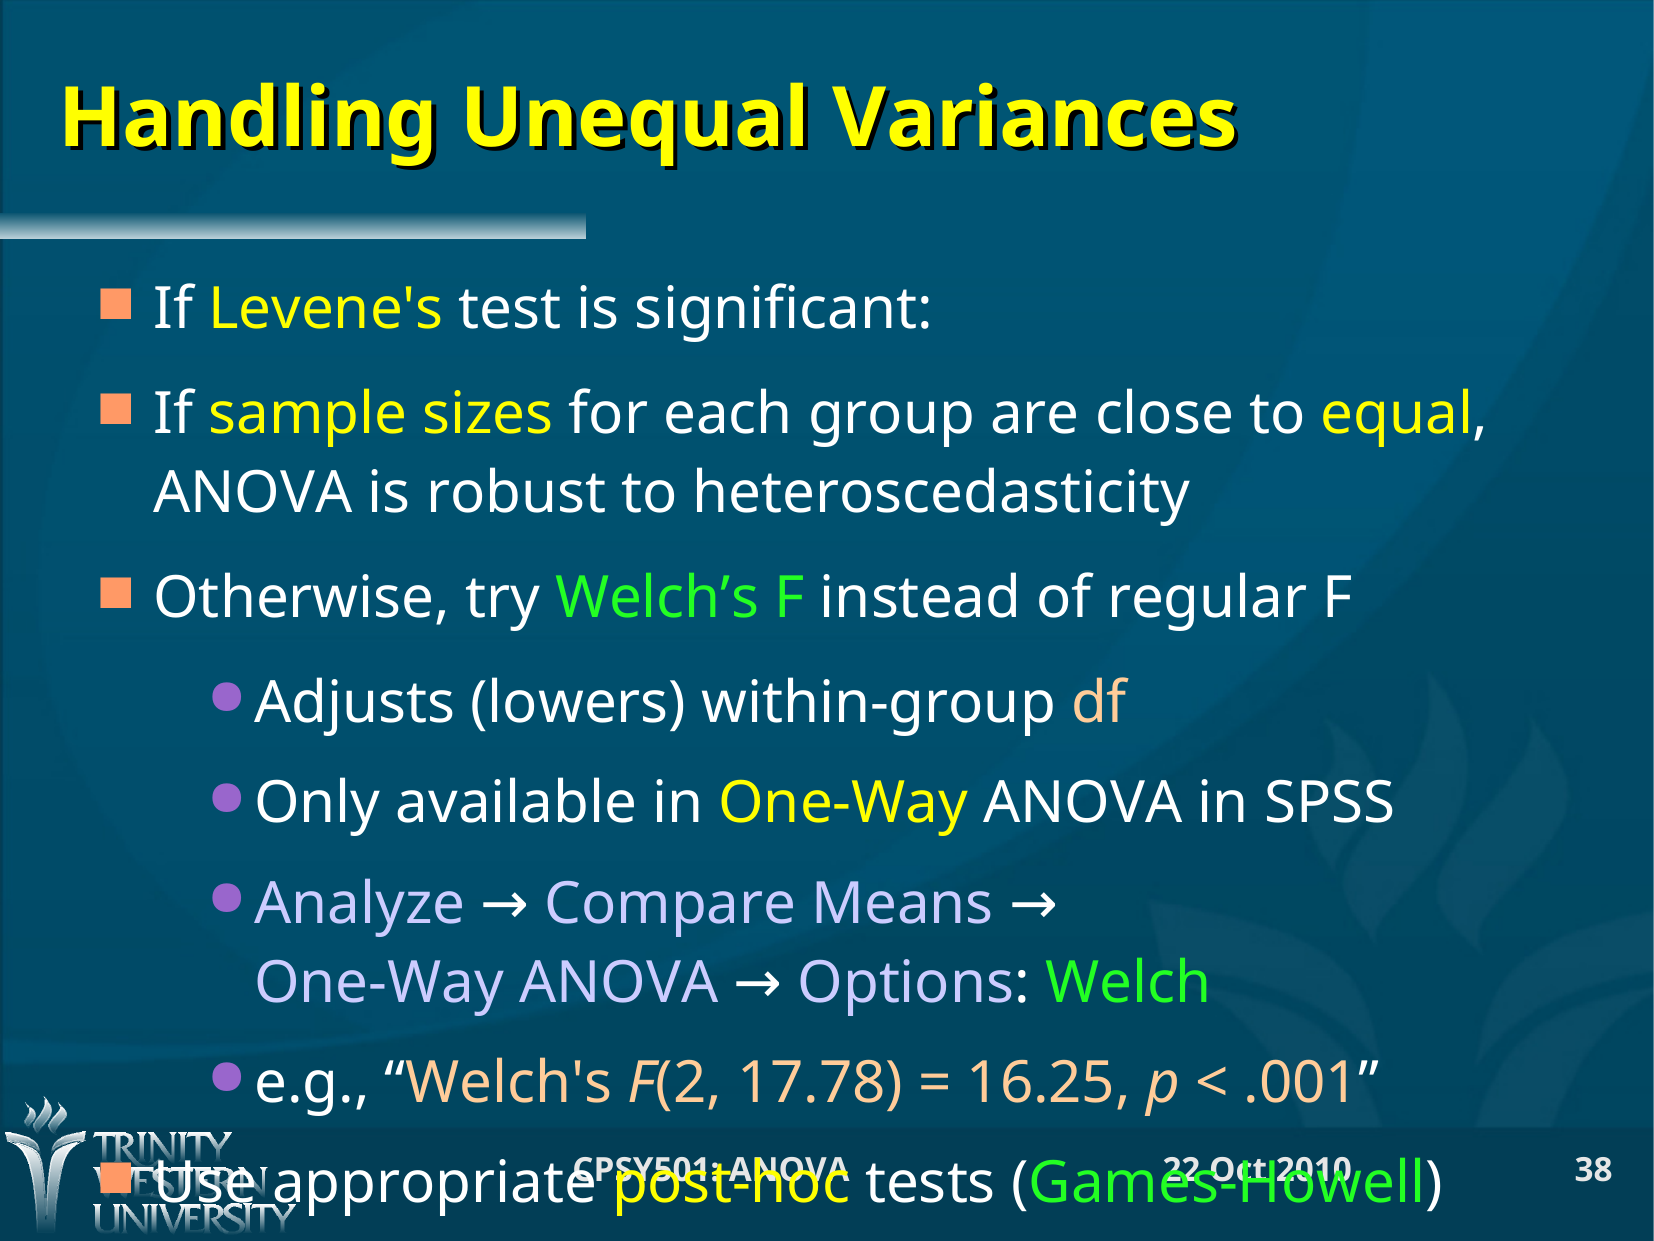

# Handling Unequal Variances
If Levene's test is significant:
If sample sizes for each group are close to equal, ANOVA is robust to heteroscedasticity
Otherwise, try Welch’s F instead of regular F
Adjusts (lowers) within-group df
Only available in One-Way ANOVA in SPSS
Analyze → Compare Means →
One-Way ANOVA → Options: Welch
e.g., “Welch's F(2, 17.78) = 16.25, p < .001”
Use appropriate post-hoc tests (Games-Howell)
CPSY501: ANOVA
22 Oct 2010
38